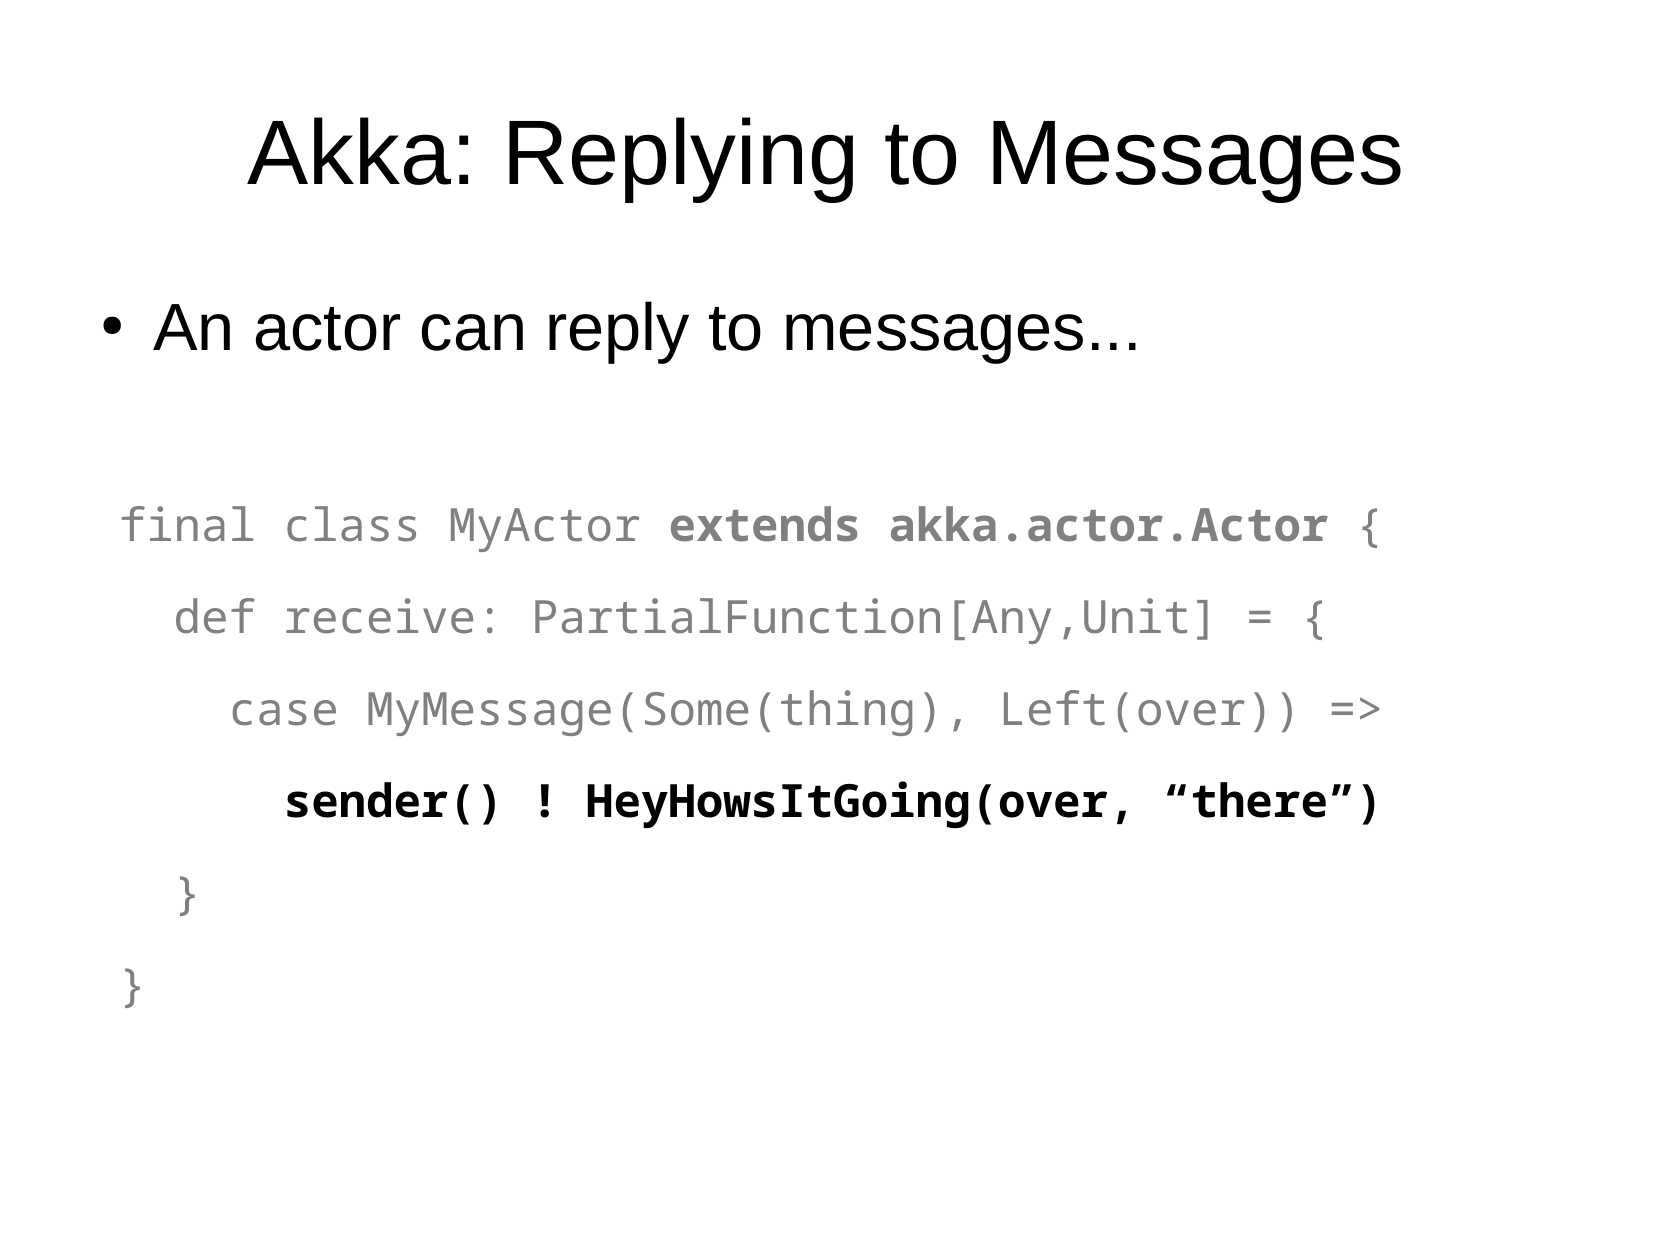

# Akka: Replying to Messages
An actor can reply to messages...
final class MyActor extends akka.actor.Actor {
 def receive: PartialFunction[Any,Unit] = {
 case MyMessage(Some(thing), Left(over)) =>
 sender() ! HeyHowsItGoing(over, “there”)
 }
}